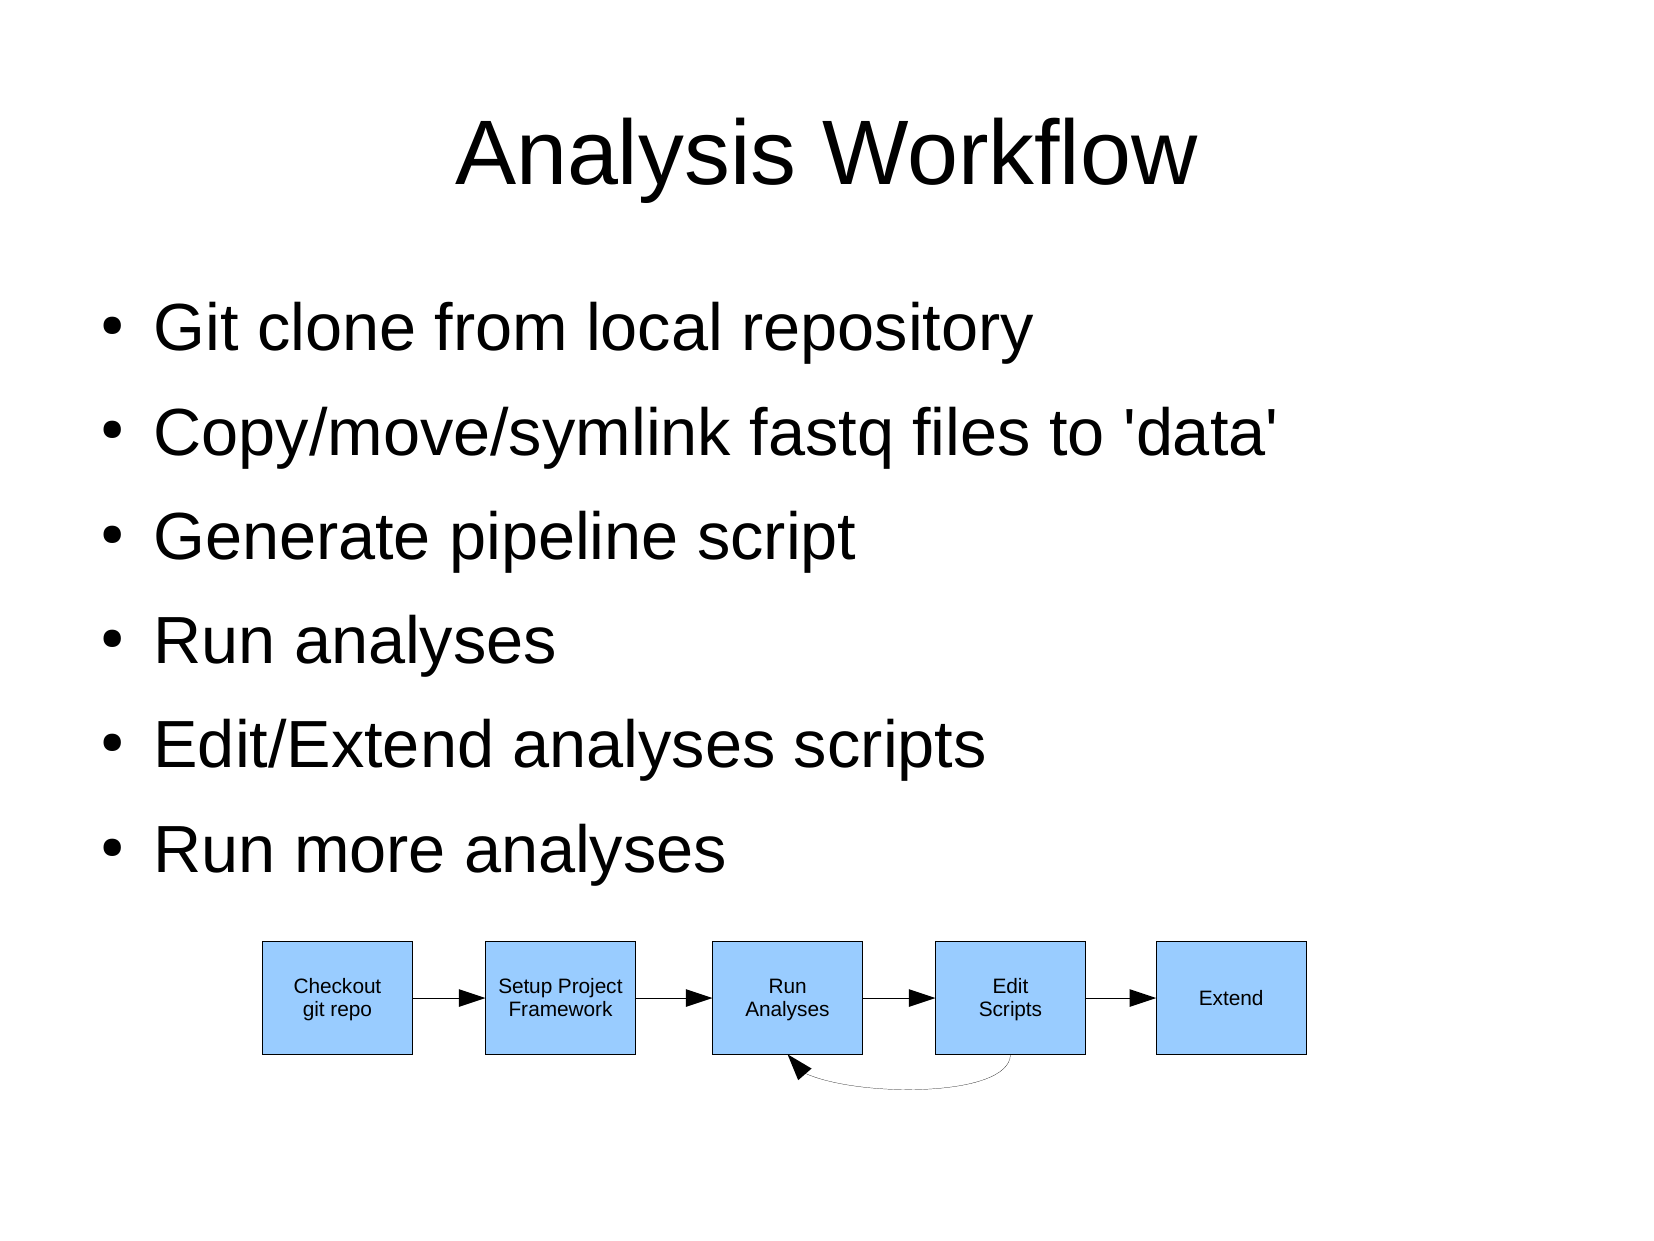

# Analysis Workflow
Git clone from local repository
Copy/move/symlink fastq files to 'data'
Generate pipeline script
Run analyses
Edit/Extend analyses scripts
Run more analyses
Checkout
git repo
Setup Project
Framework
Run
Analyses
Edit
Scripts
Extend